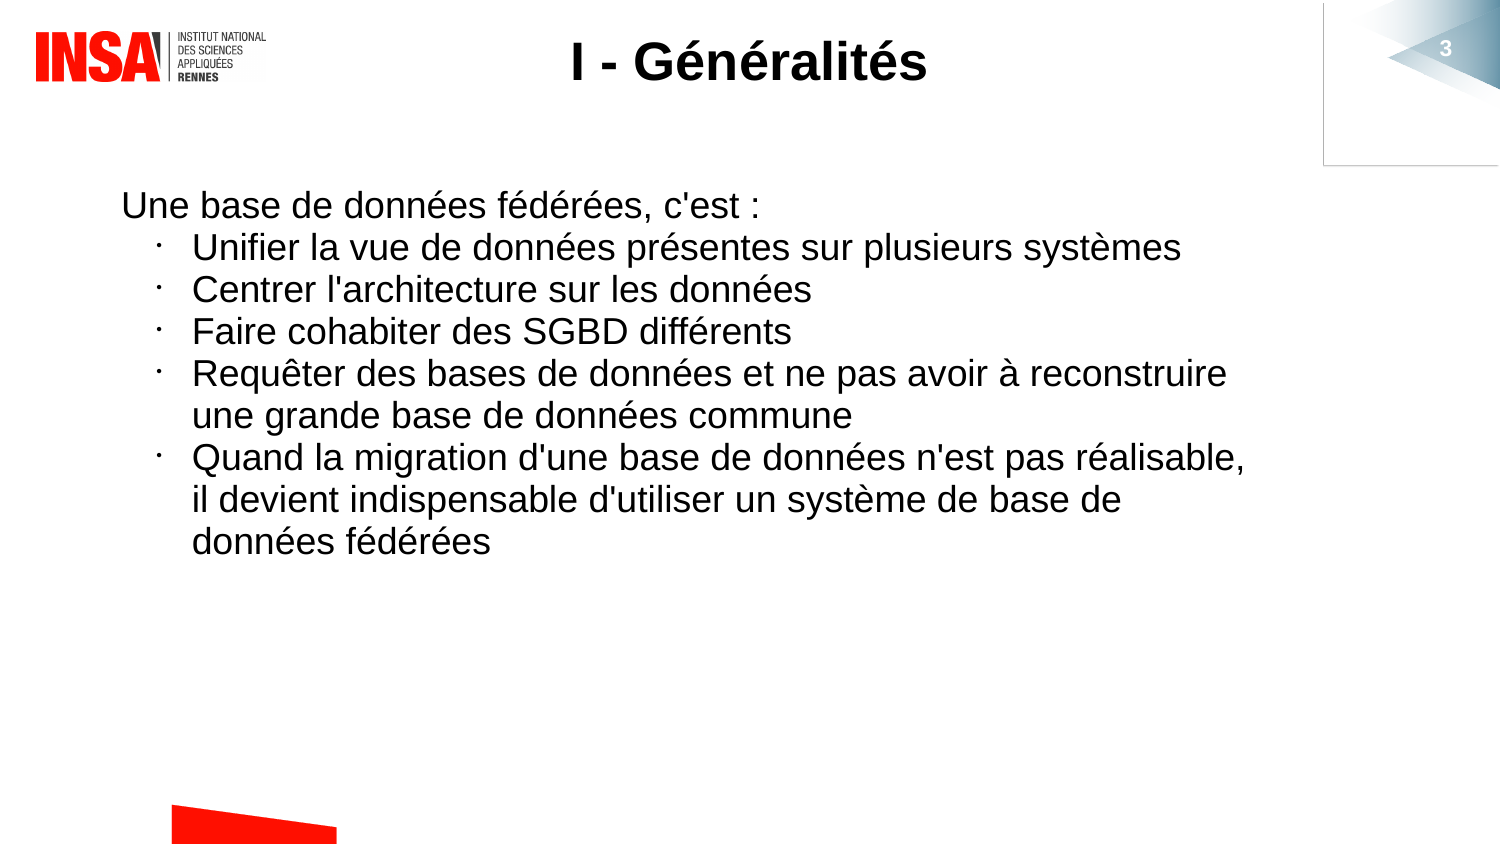

I - Généralités
Une base de données fédérées, c'est :
Unifier la vue de données présentes sur plusieurs systèmes
Centrer l'architecture sur les données
Faire cohabiter des SGBD différents
Requêter des bases de données et ne pas avoir à reconstruire une grande base de données commune
Quand la migration d'une base de données n'est pas réalisable, il devient indispensable d'utiliser un système de base de données fédérées